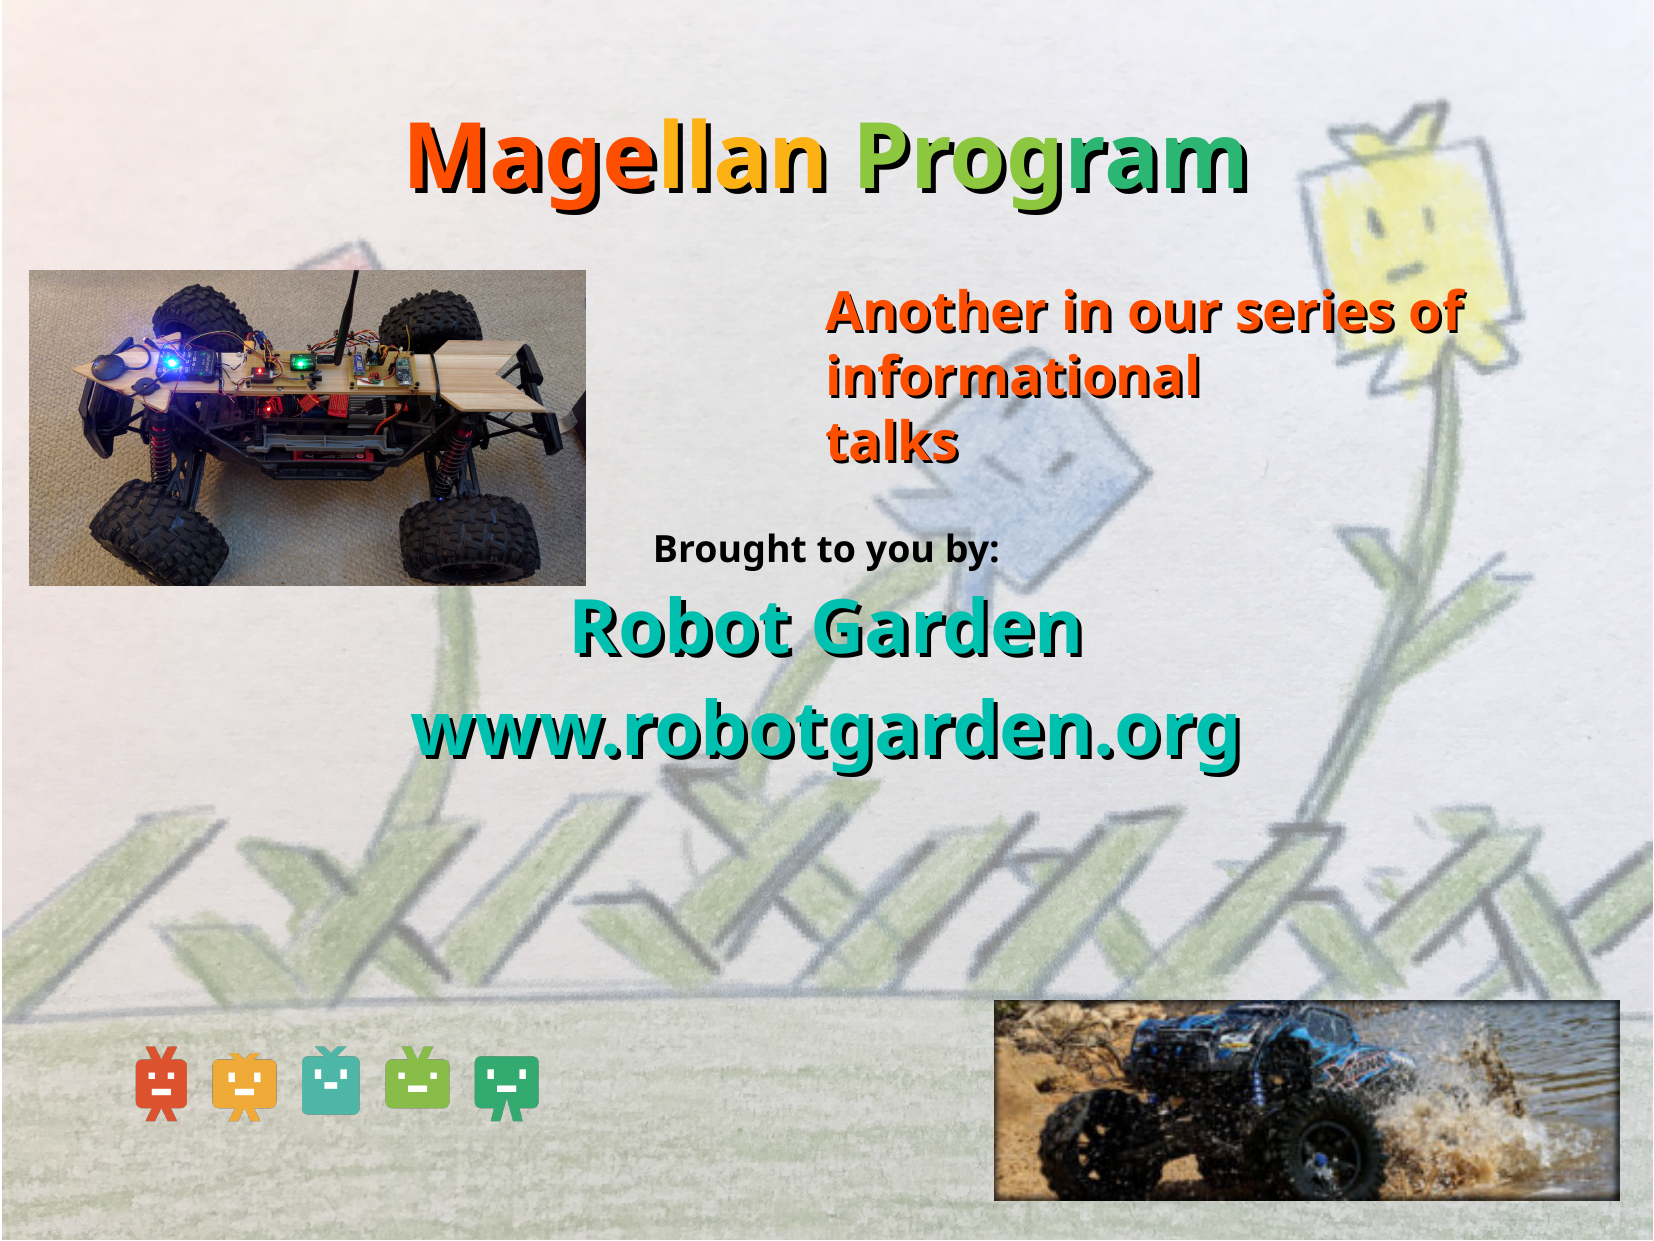

# Magellan Program
Another in our series of informational
talks
Brought to you by:
Robot Garden
www.robotgarden.org